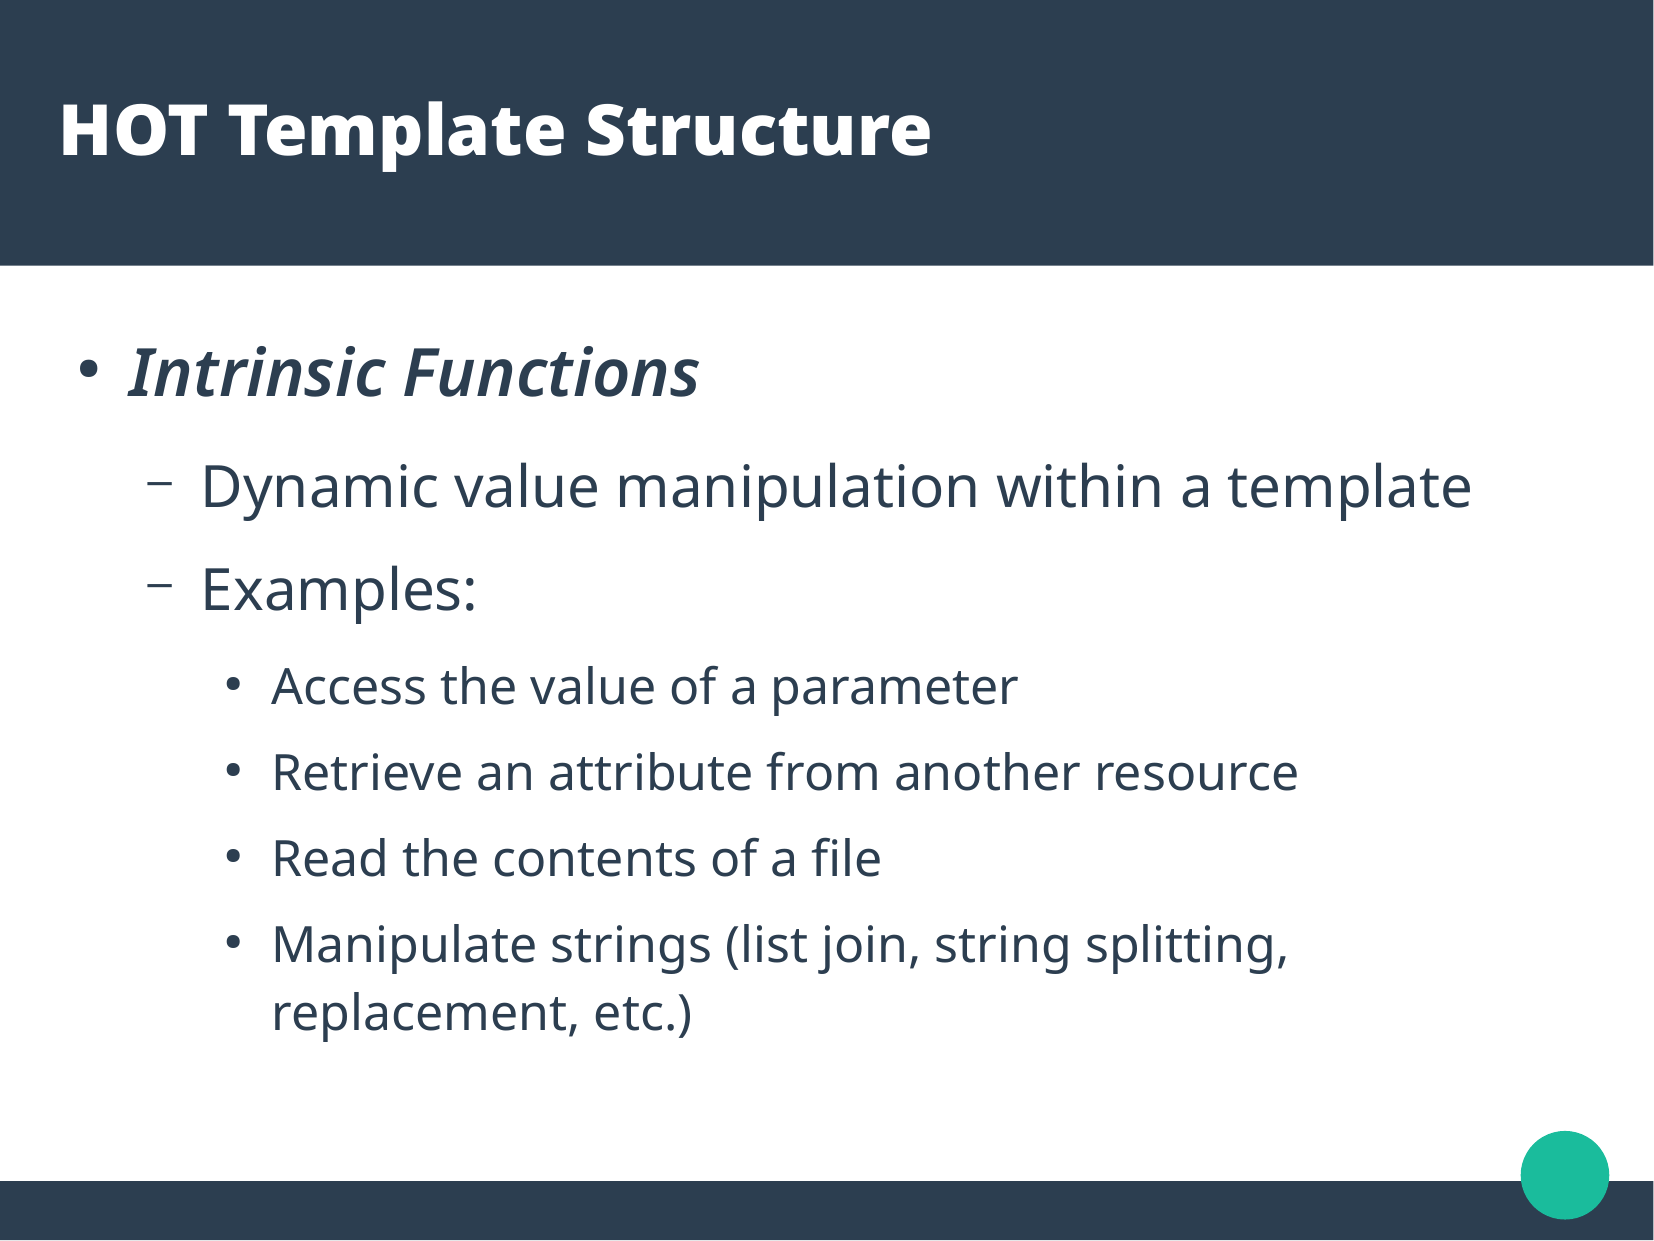

# HOT Template Structure
Intrinsic Functions
Dynamic value manipulation within a template
Examples:
Access the value of a parameter
Retrieve an attribute from another resource
Read the contents of a file
Manipulate strings (list join, string splitting, replacement, etc.)